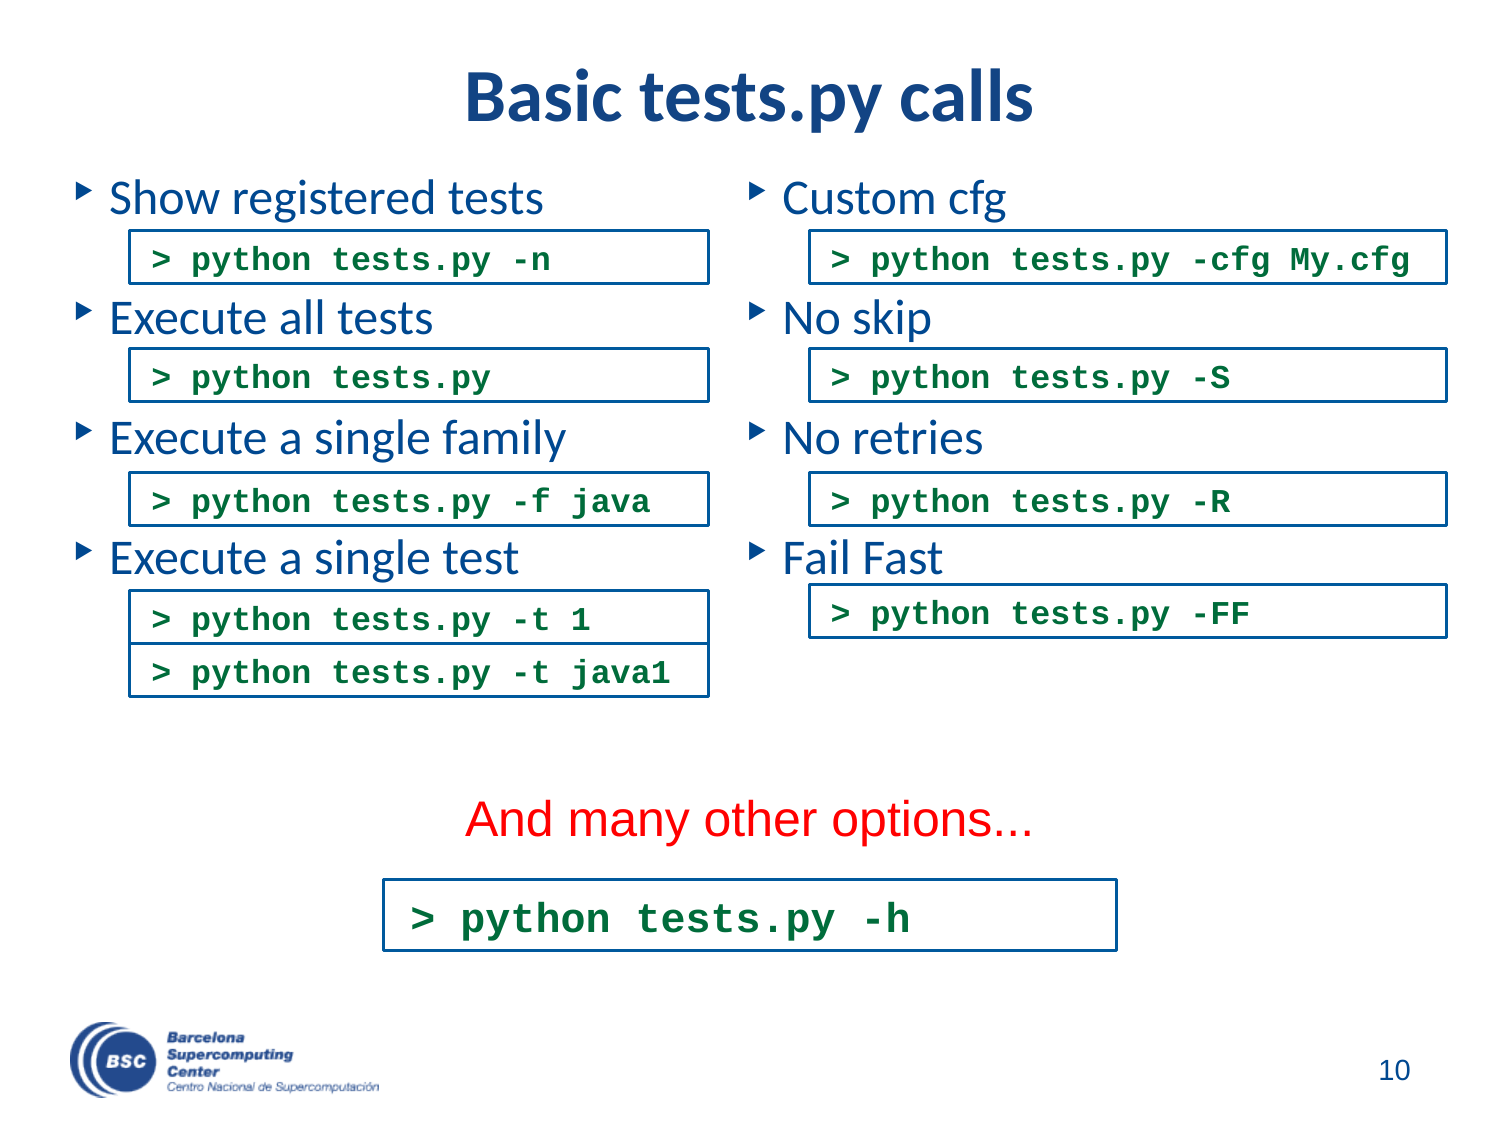

Basic tests.py calls
Show registered tests
Execute all tests
Execute a single family
Execute a single test
Custom cfg
No skip
No retries
Fail Fast
 > python tests.py -n
 > python tests.py -cfg My.cfg
 > python tests.py
 > python tests.py -S
 > python tests.py -f java
 > python tests.py -R
 > python tests.py -FF
 > python tests.py -t 1
 > python tests.py -t java1
And many other options...
 > python tests.py -h